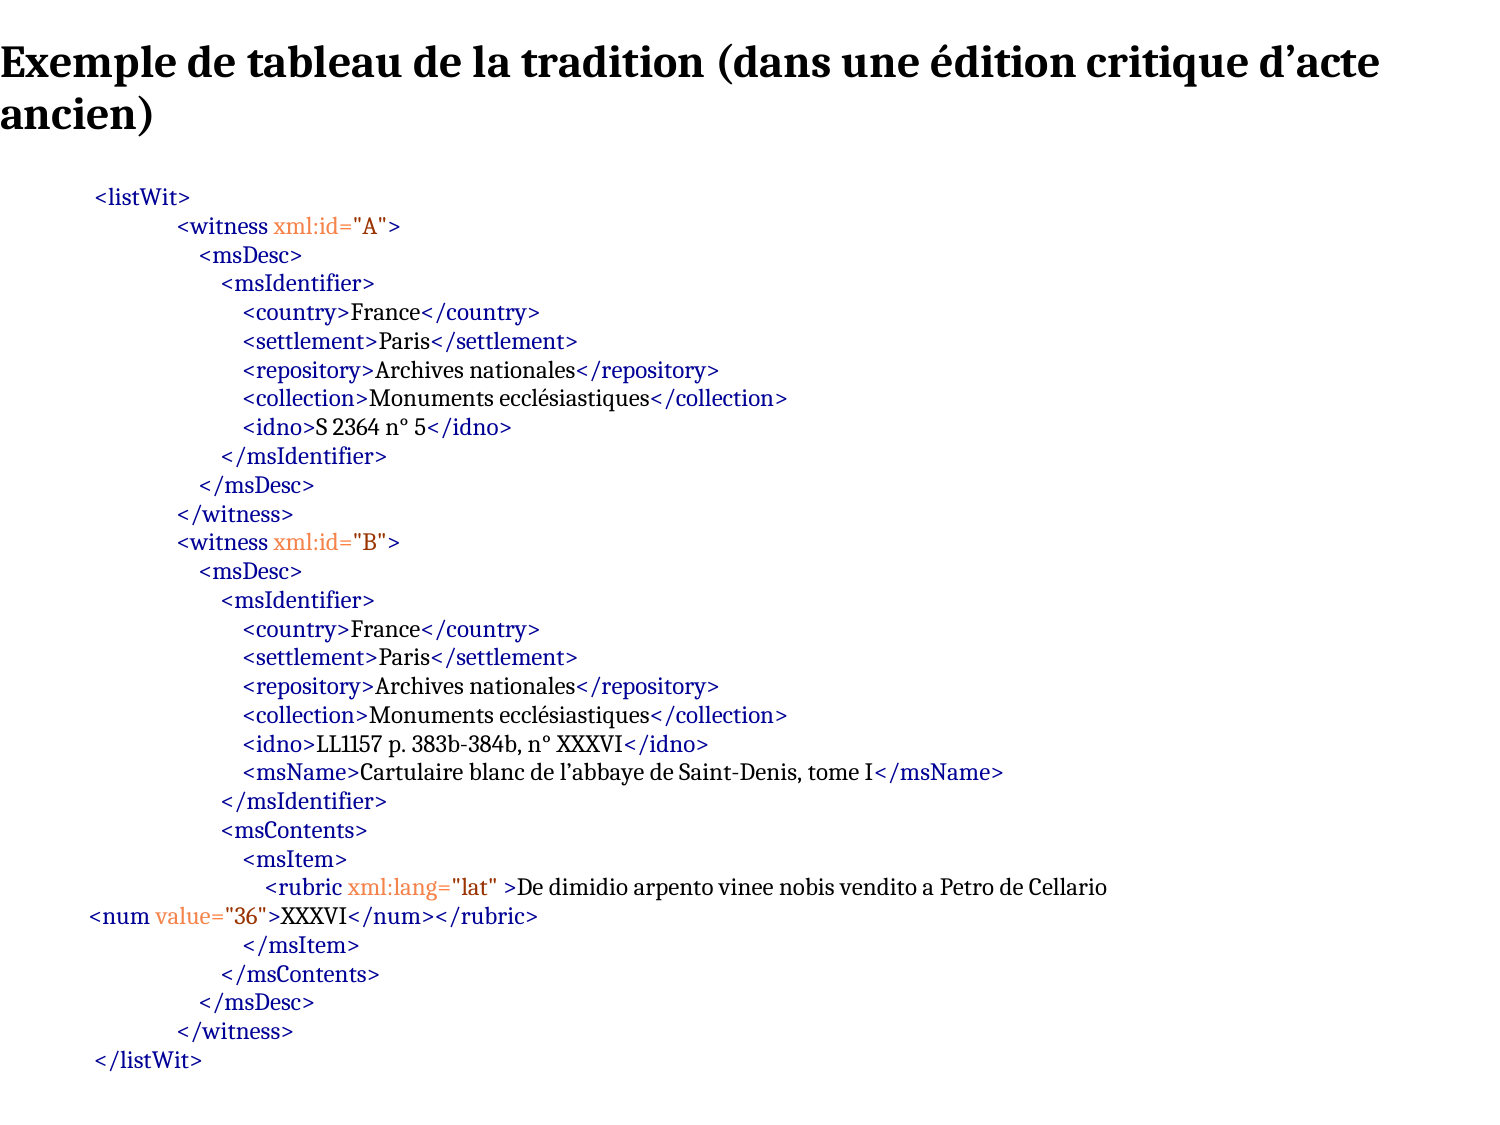

# Exemple de tableau de la tradition (dans une édition critique d’acte ancien)
 <listWit>
 <witness xml:id="A">
 <msDesc>
 <msIdentifier>
 <country>France</country>
 <settlement>Paris</settlement>
 <repository>Archives nationales</repository>
 <collection>Monuments ecclésiastiques</collection>
 <idno>S 2364 n° 5</idno>
 </msIdentifier>
 </msDesc>
 </witness>
 <witness xml:id="B">
 <msDesc>
 <msIdentifier>
 <country>France</country>
 <settlement>Paris</settlement>
 <repository>Archives nationales</repository>
 <collection>Monuments ecclésiastiques</collection>
 <idno>LL1157 p. 383b-384b, n° XXXVI</idno>
 <msName>Cartulaire blanc de l’abbaye de Saint-Denis, tome I</msName>
 </msIdentifier>
 <msContents>
 <msItem>
 <rubric xml:lang="lat" >De dimidio arpento vinee nobis vendito a Petro de Cellario
<num value="36">XXXVI</num></rubric>
 </msItem>
 </msContents>
 </msDesc>
 </witness>
 </listWit>